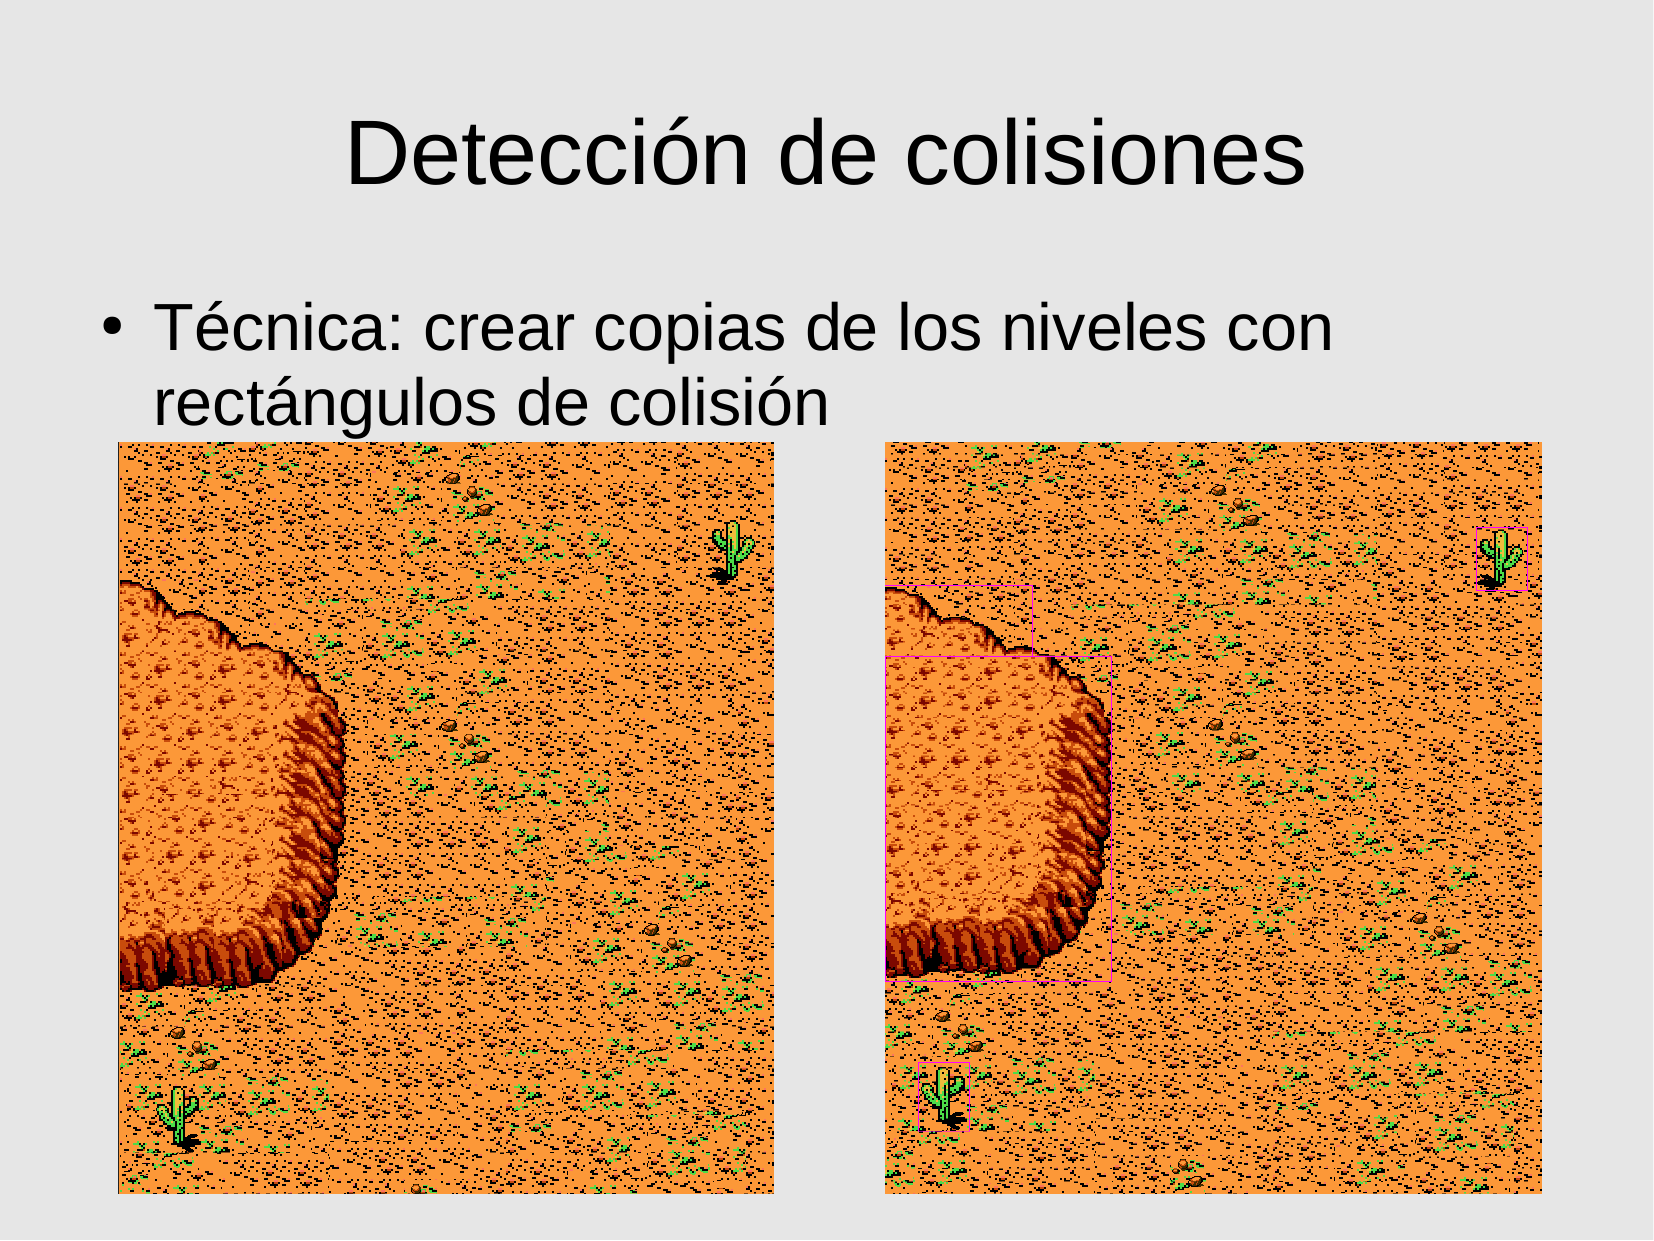

# Detección de colisiones
Técnica: crear copias de los niveles con rectángulos de colisión